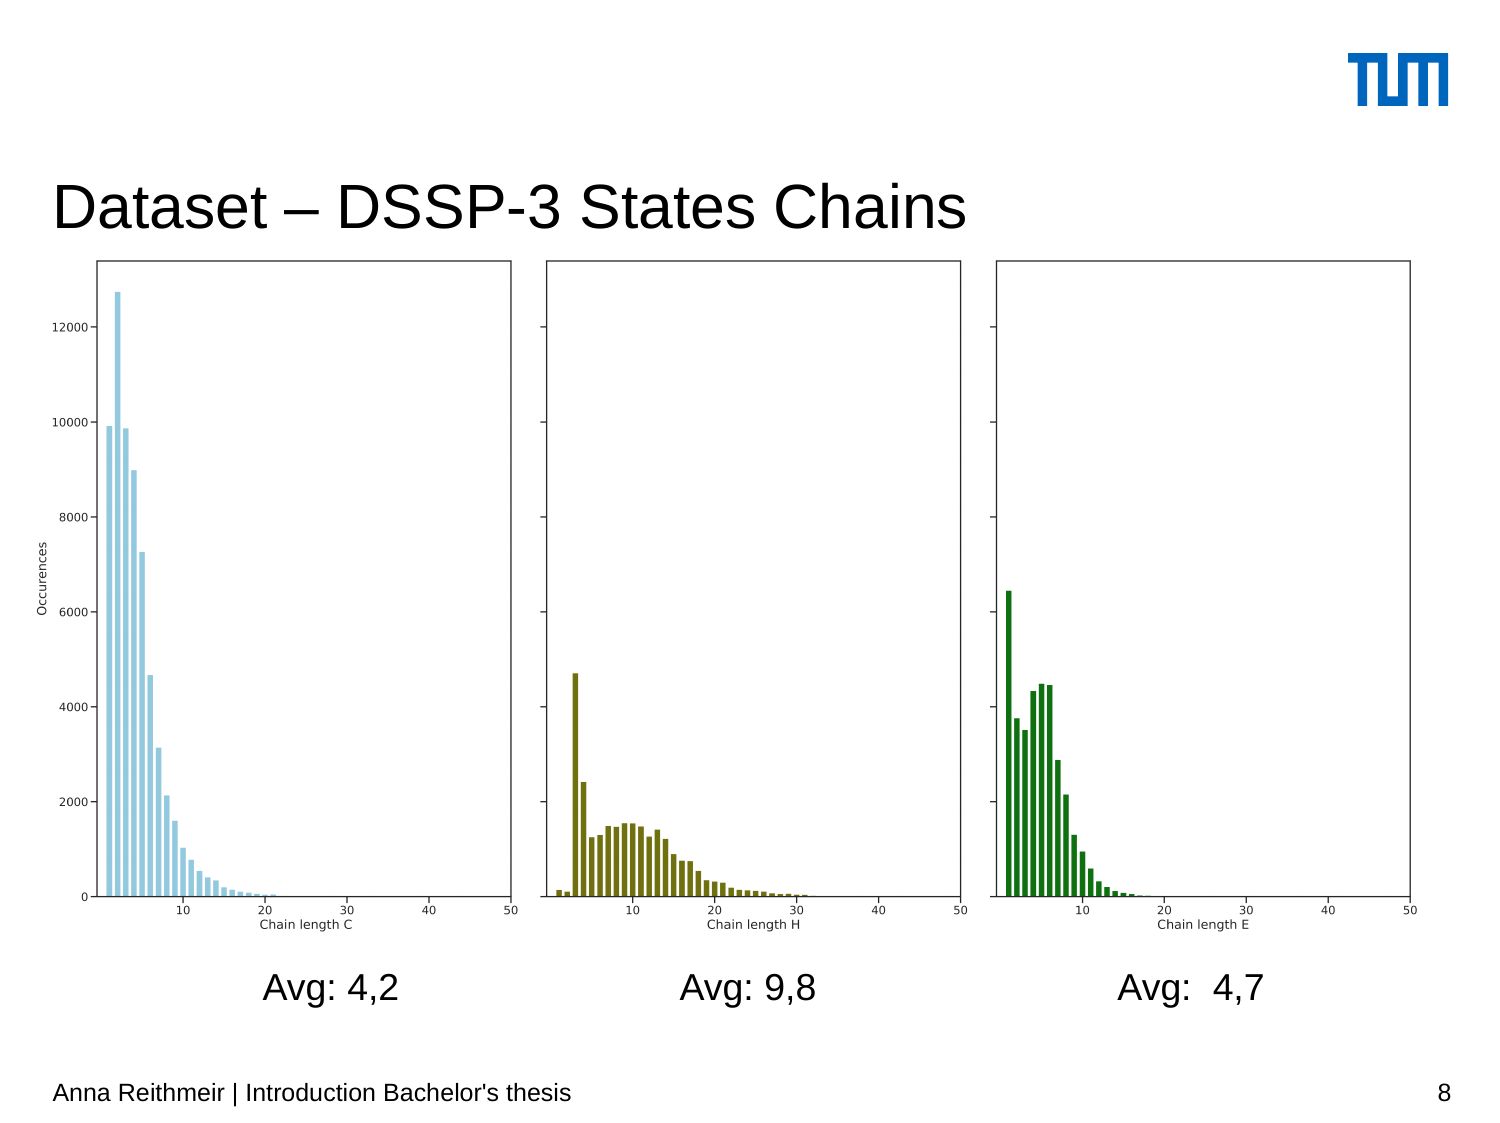

# Dataset – DSSP-3 States Chains
Avg: 4,2 Avg: 9,8 Avg: 4,7
Anna Reithmeir | Introduction Bachelor's thesis
8